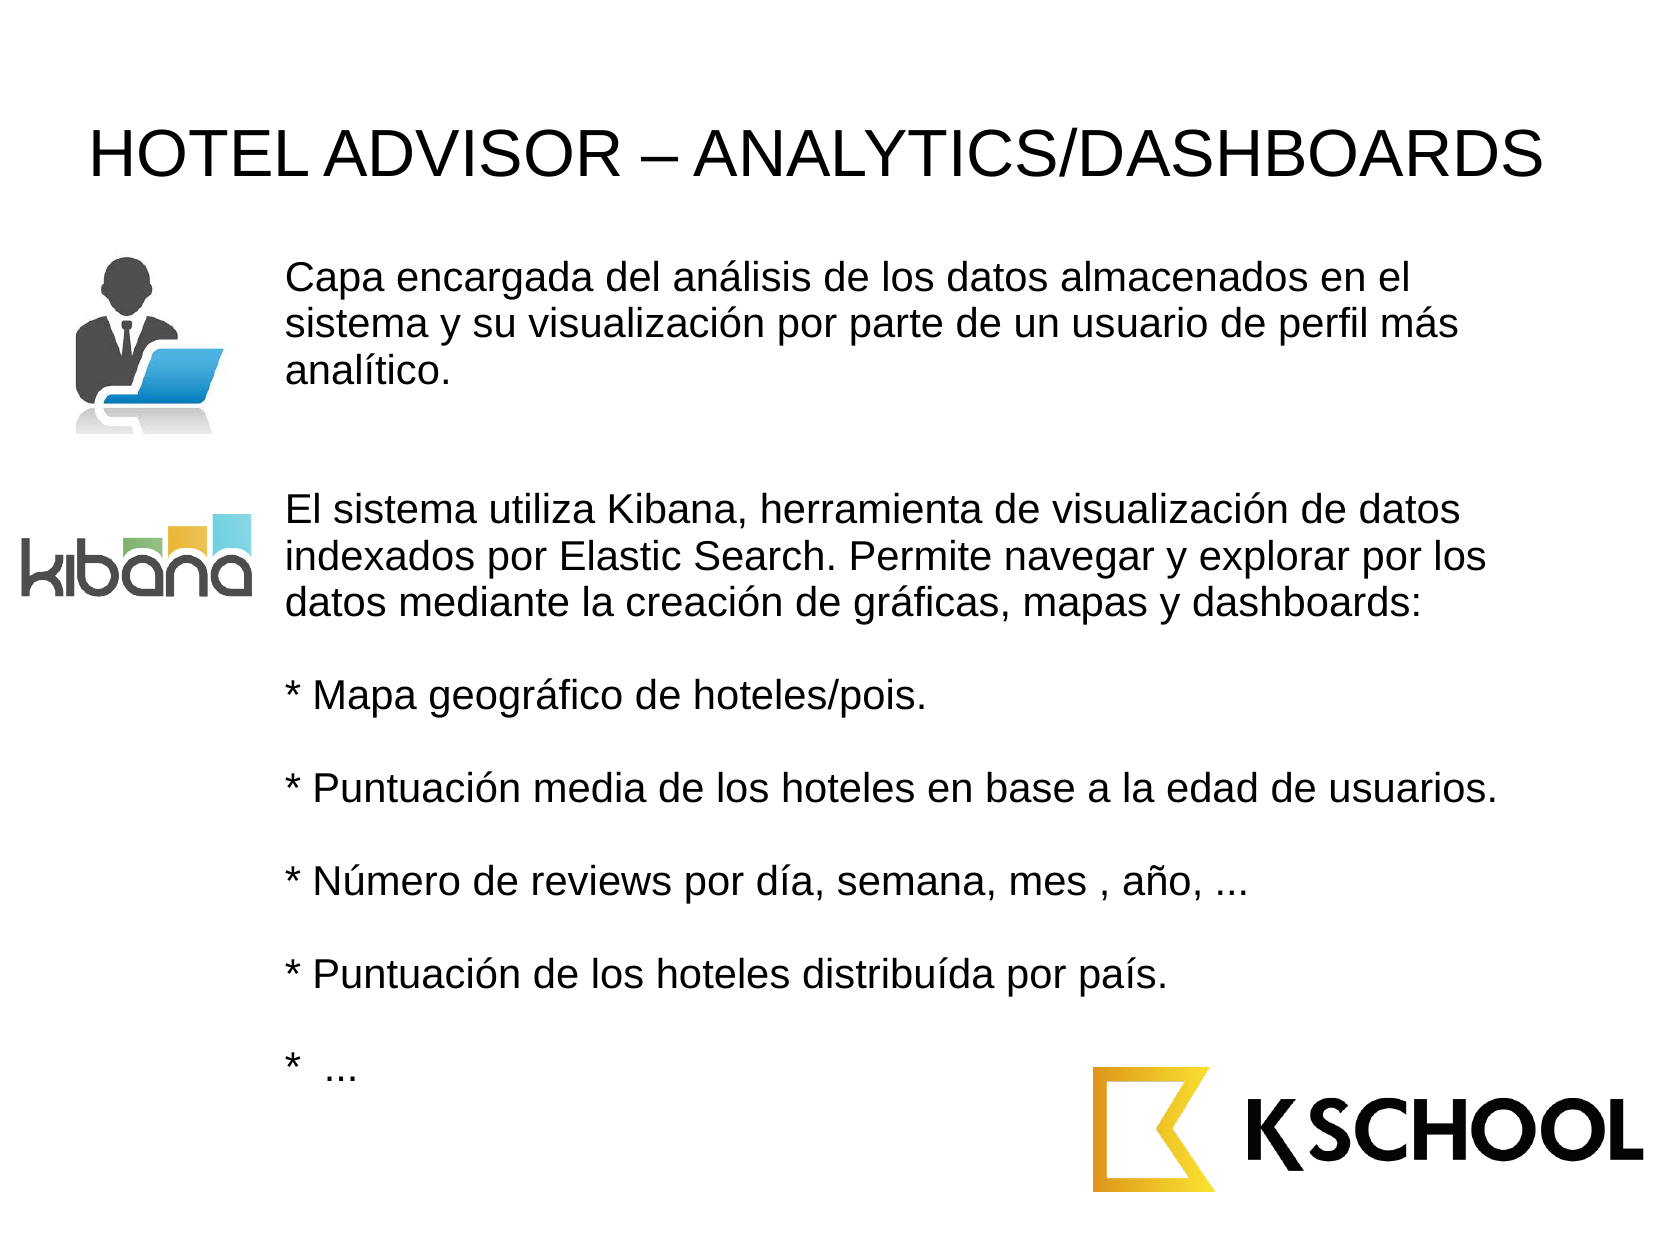

# HOTEL ADVISOR – ANALYTICS/DASHBOARDS
Capa encargada del análisis de los datos almacenados en el sistema y su visualización por parte de un usuario de perfil más analítico.
El sistema utiliza Kibana, herramienta de visualización de datos indexados por Elastic Search. Permite navegar y explorar por los datos mediante la creación de gráficas, mapas y dashboards:
* Mapa geográfico de hoteles/pois.
* Puntuación media de los hoteles en base a la edad de usuarios.
* Número de reviews por día, semana, mes , año, ...
* Puntuación de los hoteles distribuída por país.
* ...